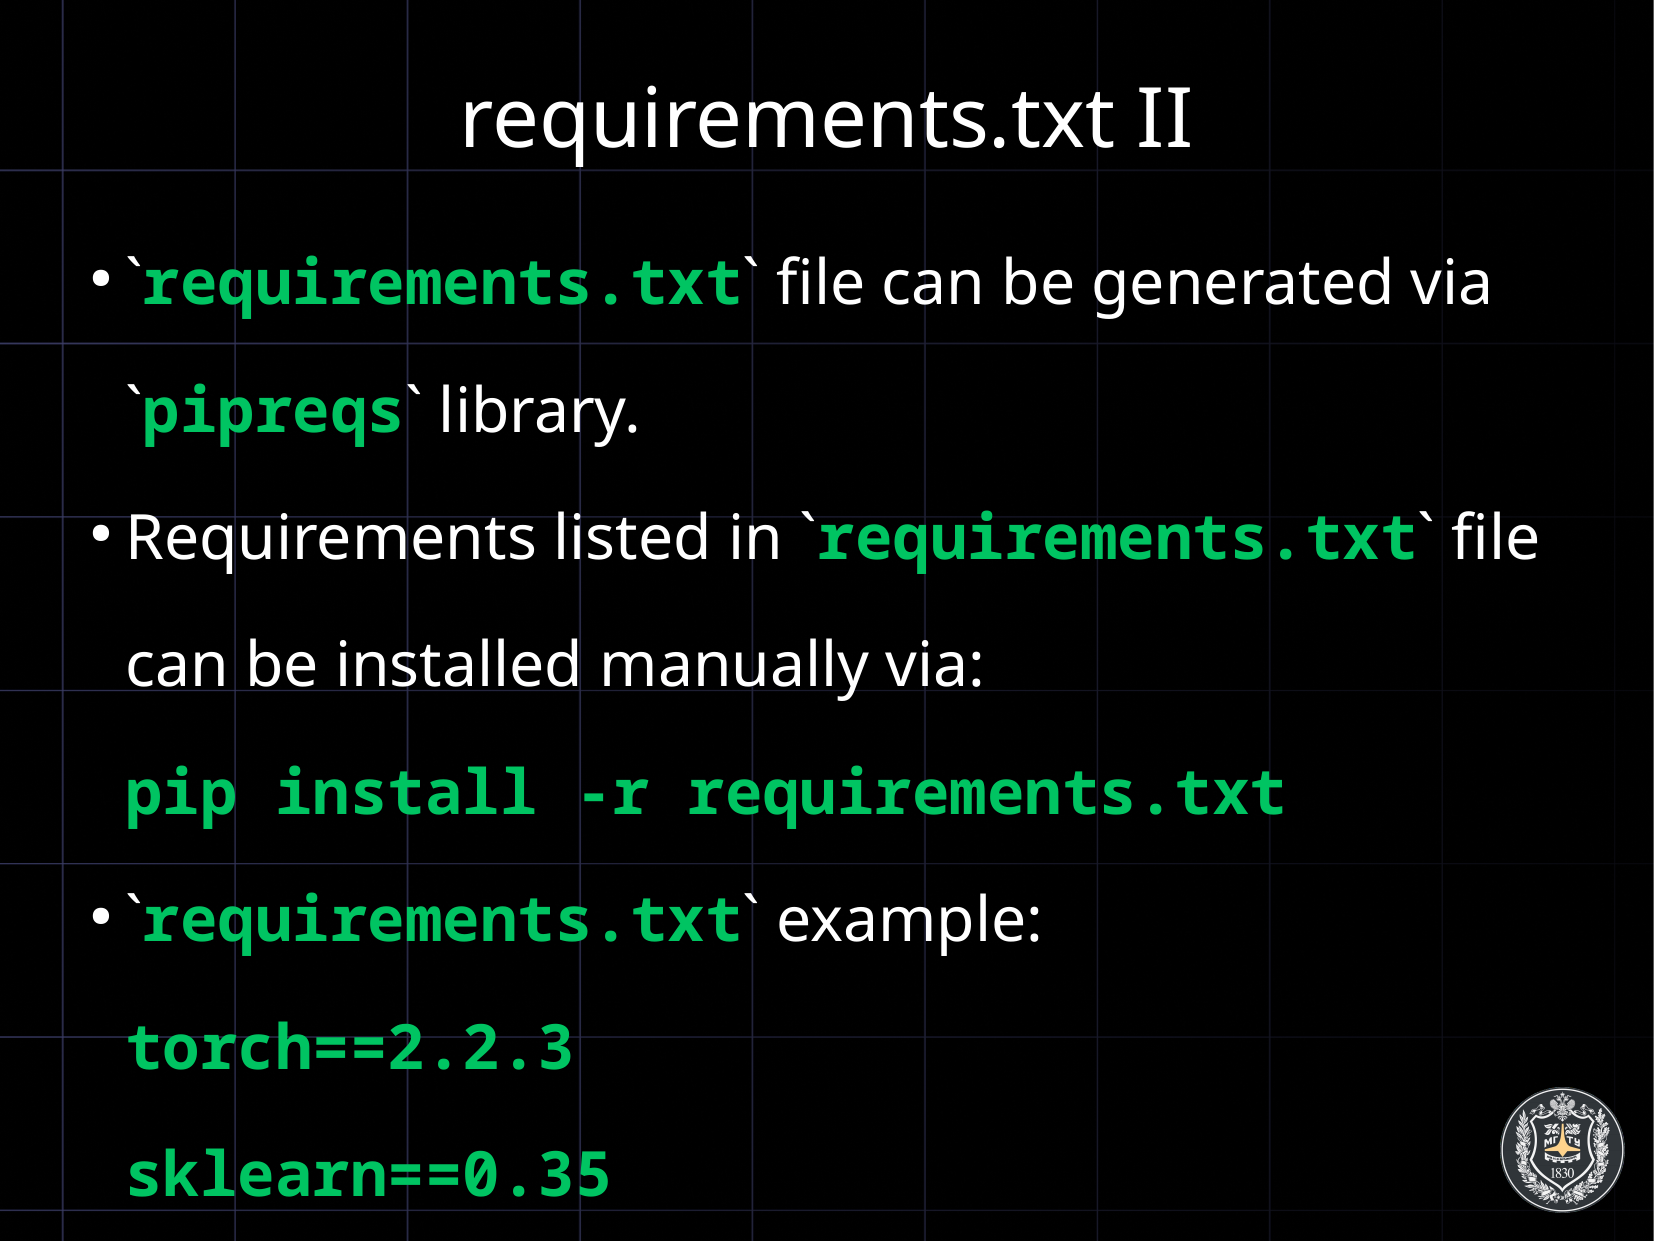

# requirements.txt II
`requirements.txt` file can be generated via `pipreqs` library.
Requirements listed in `requirements.txt` file can be installed manually via:
pip install -r requirements.txt
`requirements.txt` example:
torch==2.2.3
sklearn==0.35
numpy~=1.4